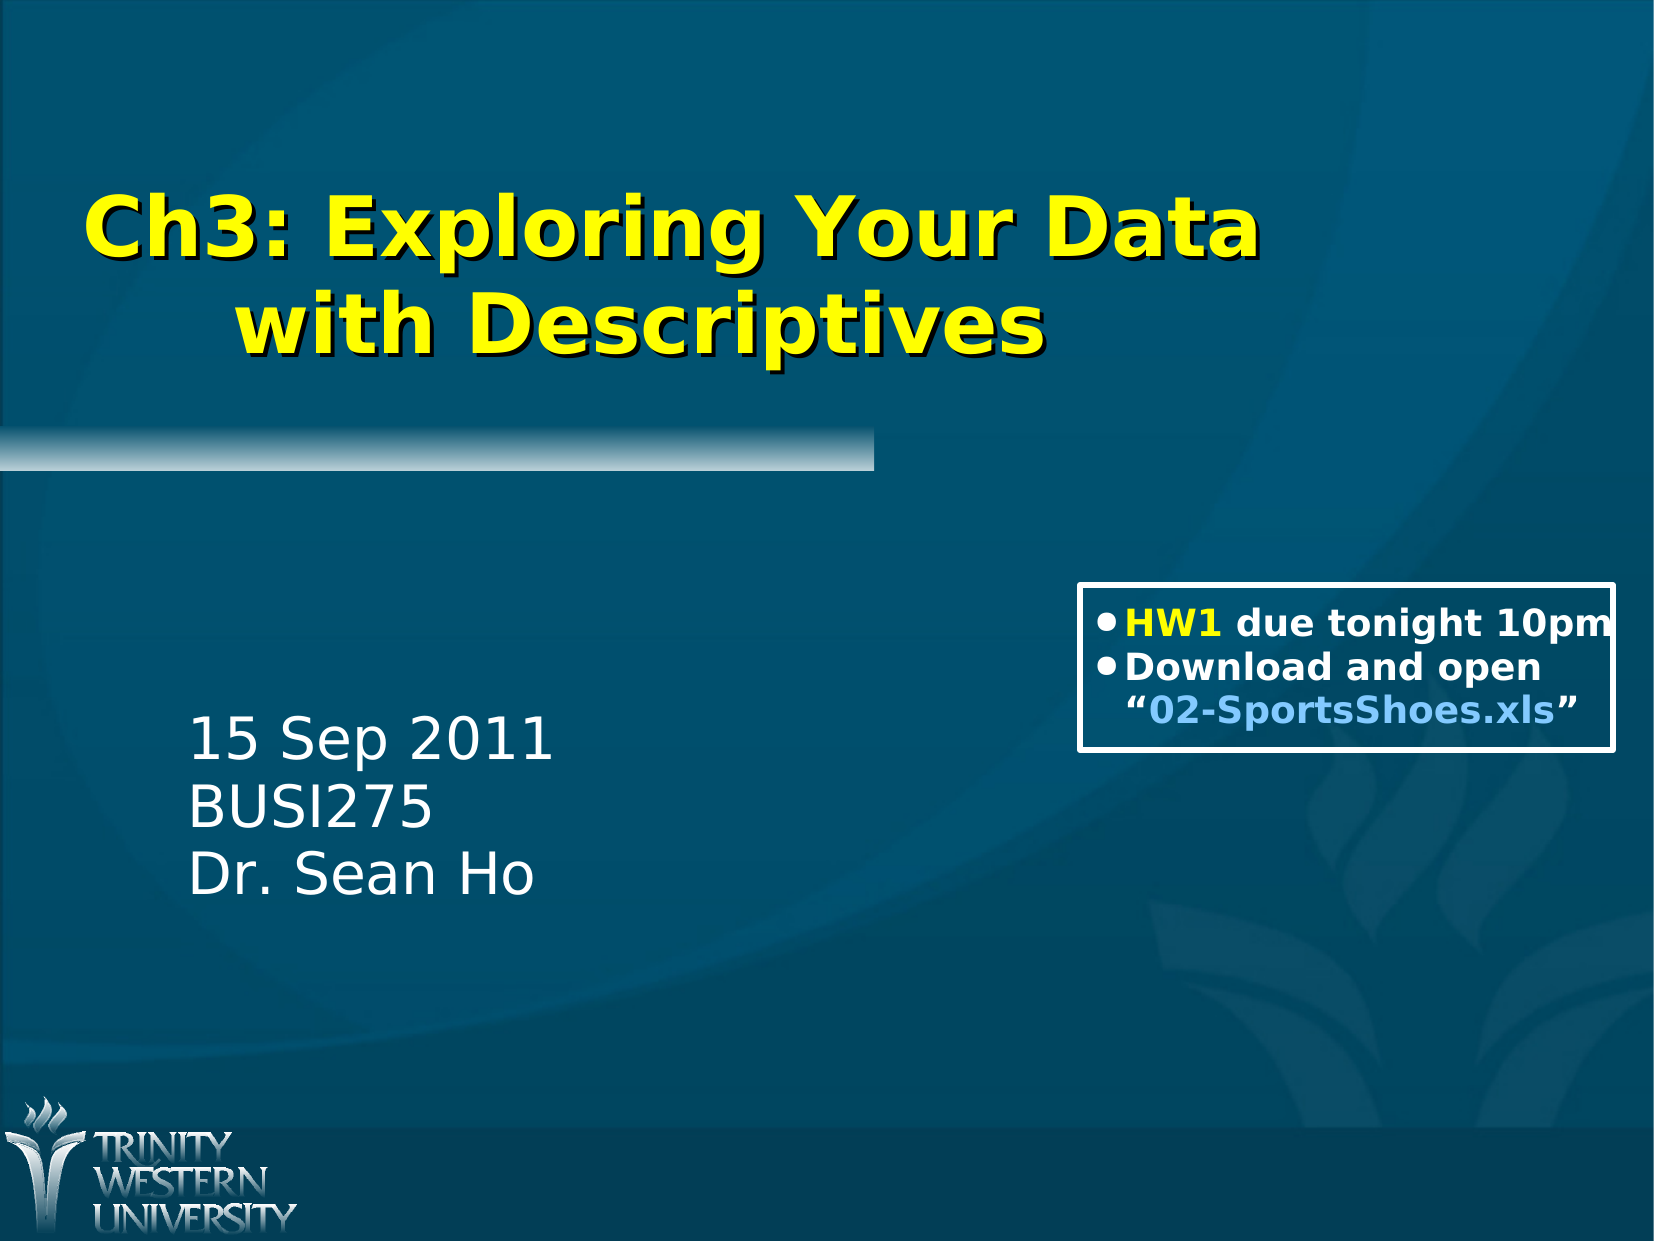

# Ch3: Exploring Your Data with Descriptives
15 Sep 2011
BUSI275
Dr. Sean Ho
HW1 due tonight 10pm
Download and open
“02-SportsShoes.xls”